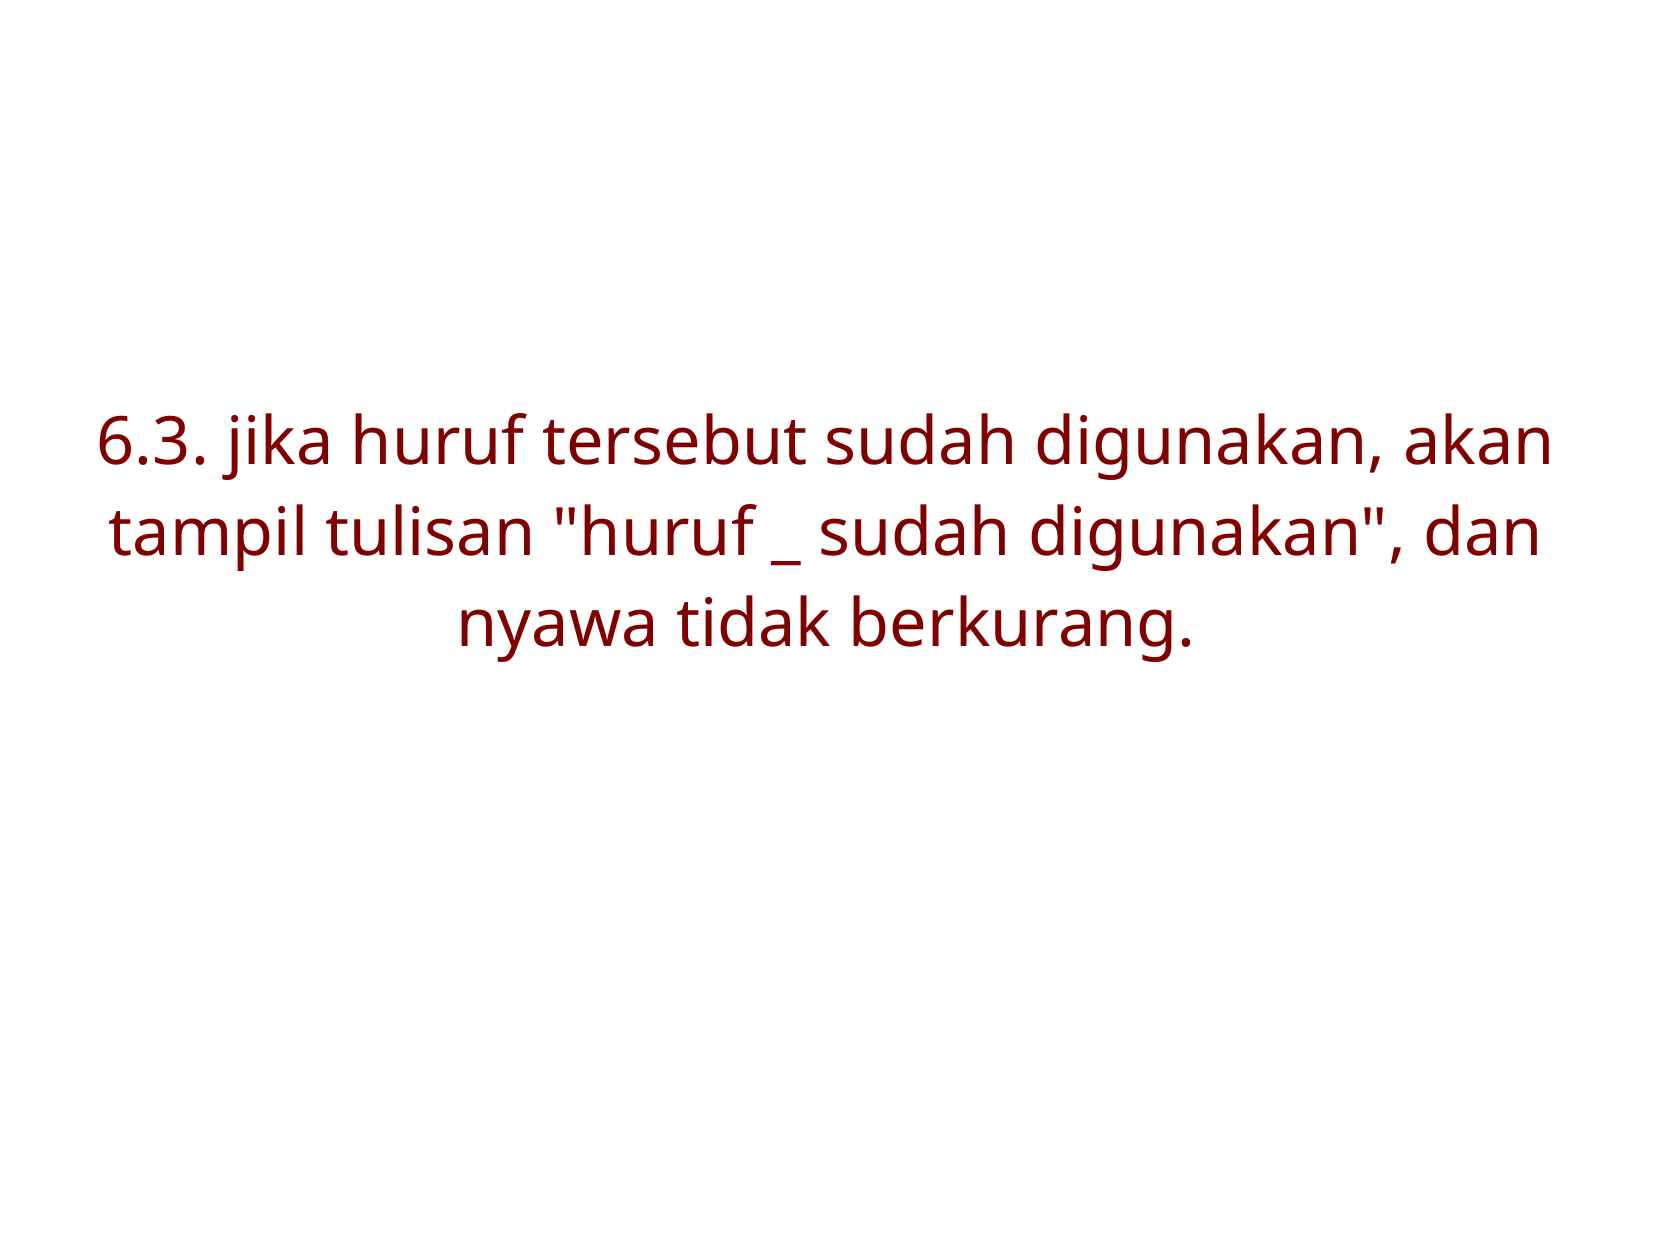

# 6.3. jika huruf tersebut sudah digunakan, akan tampil tulisan "huruf _ sudah digunakan", dan nyawa tidak berkurang.